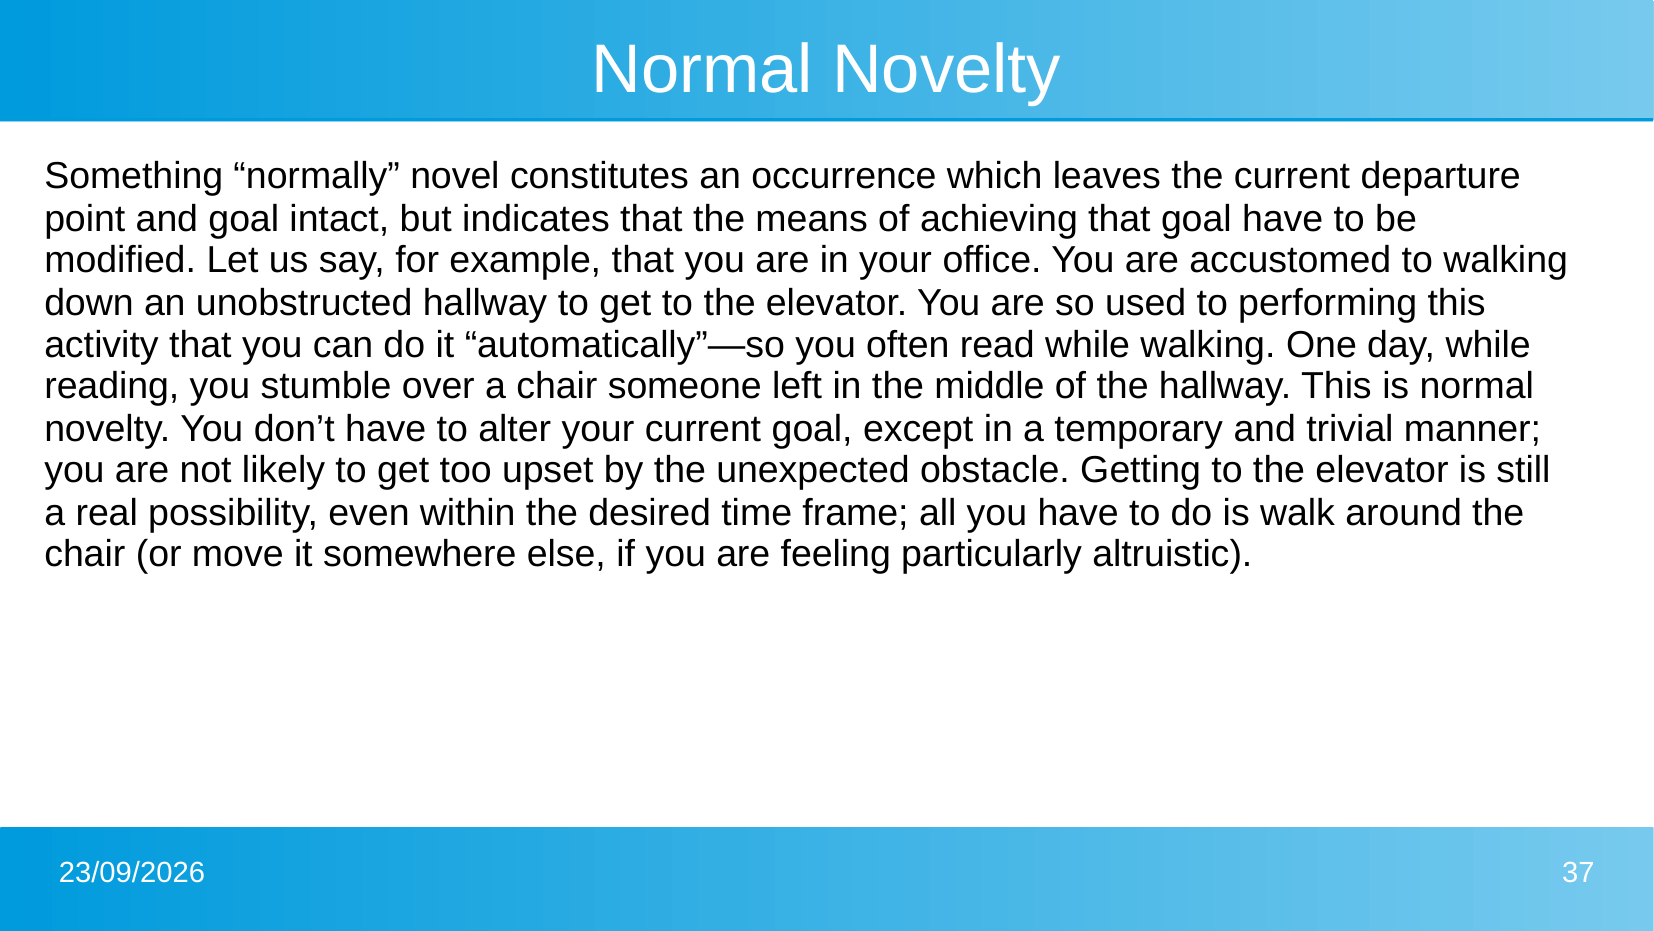

# Normal Novelty
Something “normally” novel constitutes an occurrence which leaves the current departure point and goal intact, but indicates that the means of achieving that goal have to be modified. Let us say, for example, that you are in your office. You are accustomed to walking down an unobstructed hallway to get to the elevator. You are so used to performing this activity that you can do it “automatically”—so you often read while walking. One day, while reading, you stumble over a chair someone left in the middle of the hallway. This is normal novelty. You don’t have to alter your current goal, except in a temporary and trivial manner; you are not likely to get too upset by the unexpected obstacle. Getting to the elevator is still a real possibility, even within the desired time frame; all you have to do is walk around the chair (or move it somewhere else, if you are feeling particularly altruistic).
37